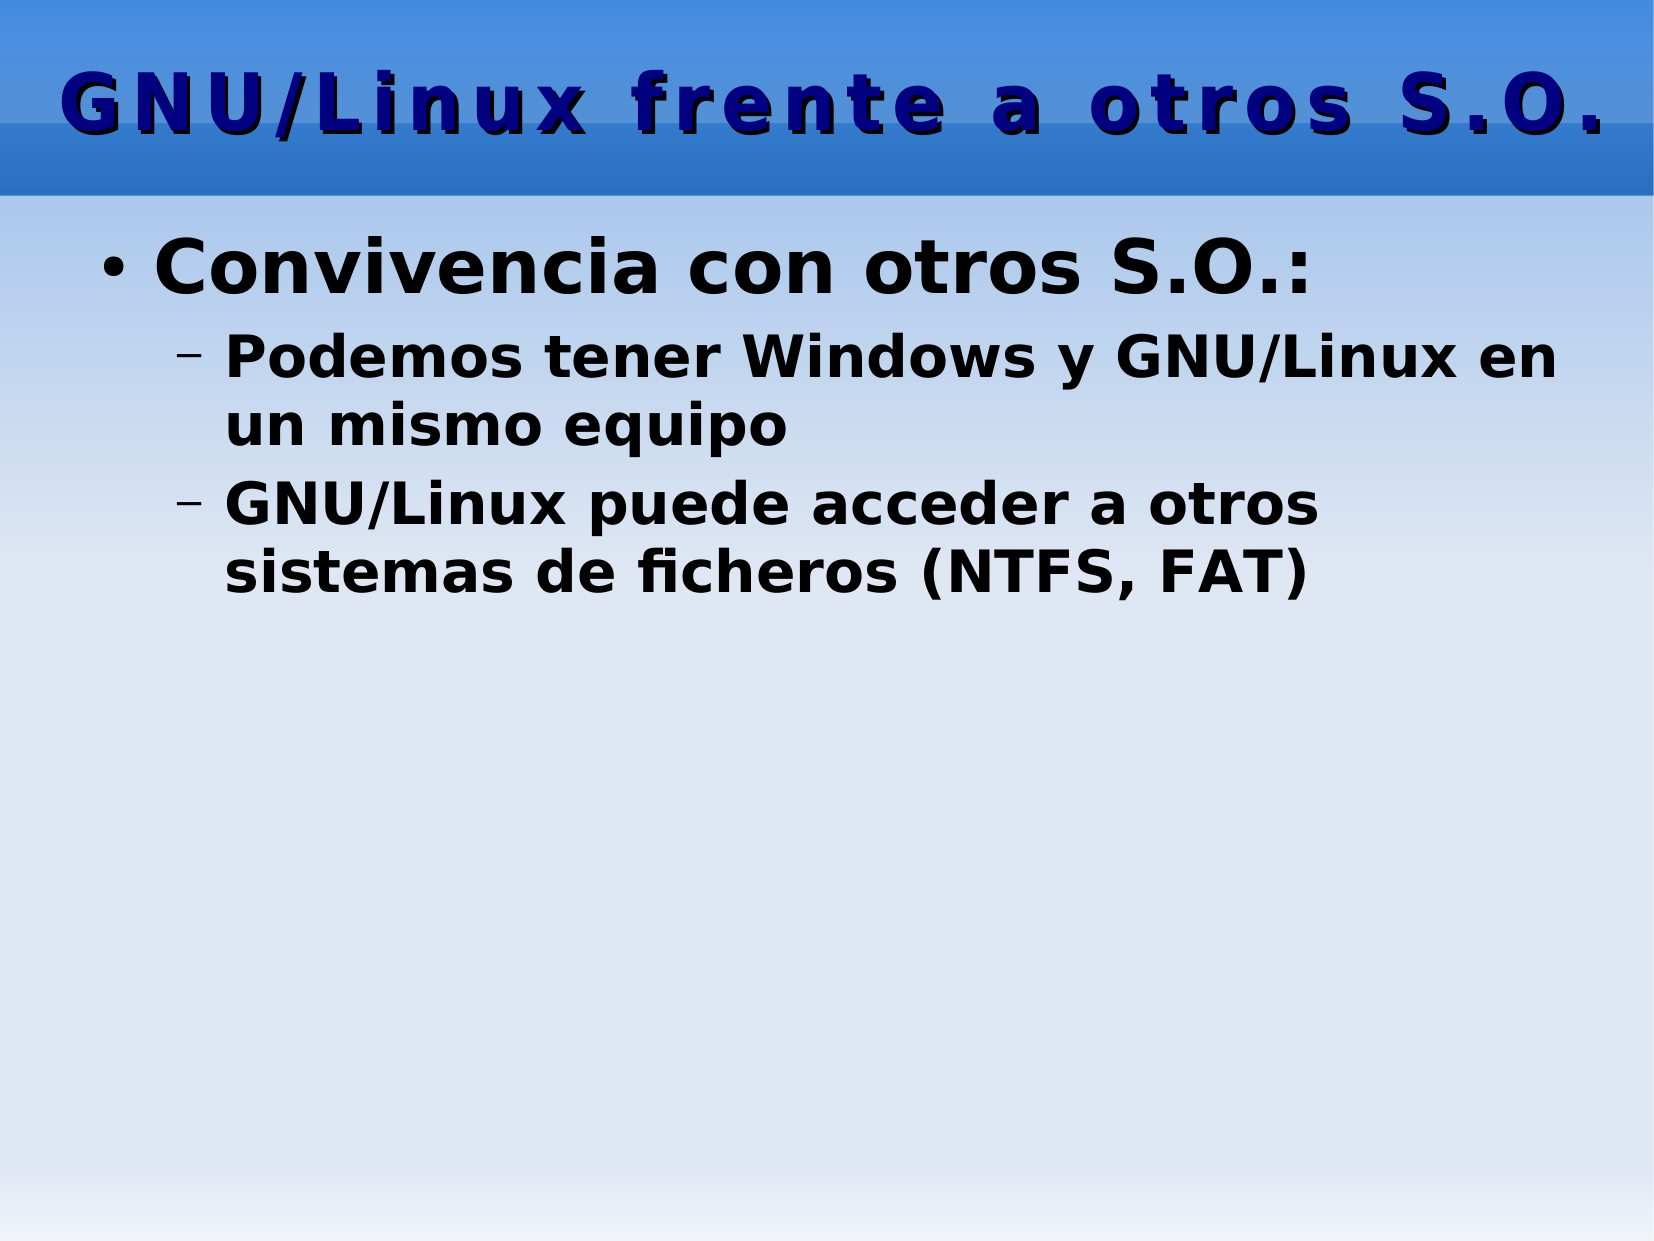

# GNU/Linux frente a otros S.O.
Convivencia con otros S.O.:
Podemos tener Windows y GNU/Linux en un mismo equipo
GNU/Linux puede acceder a otros sistemas de ficheros (NTFS, FAT)